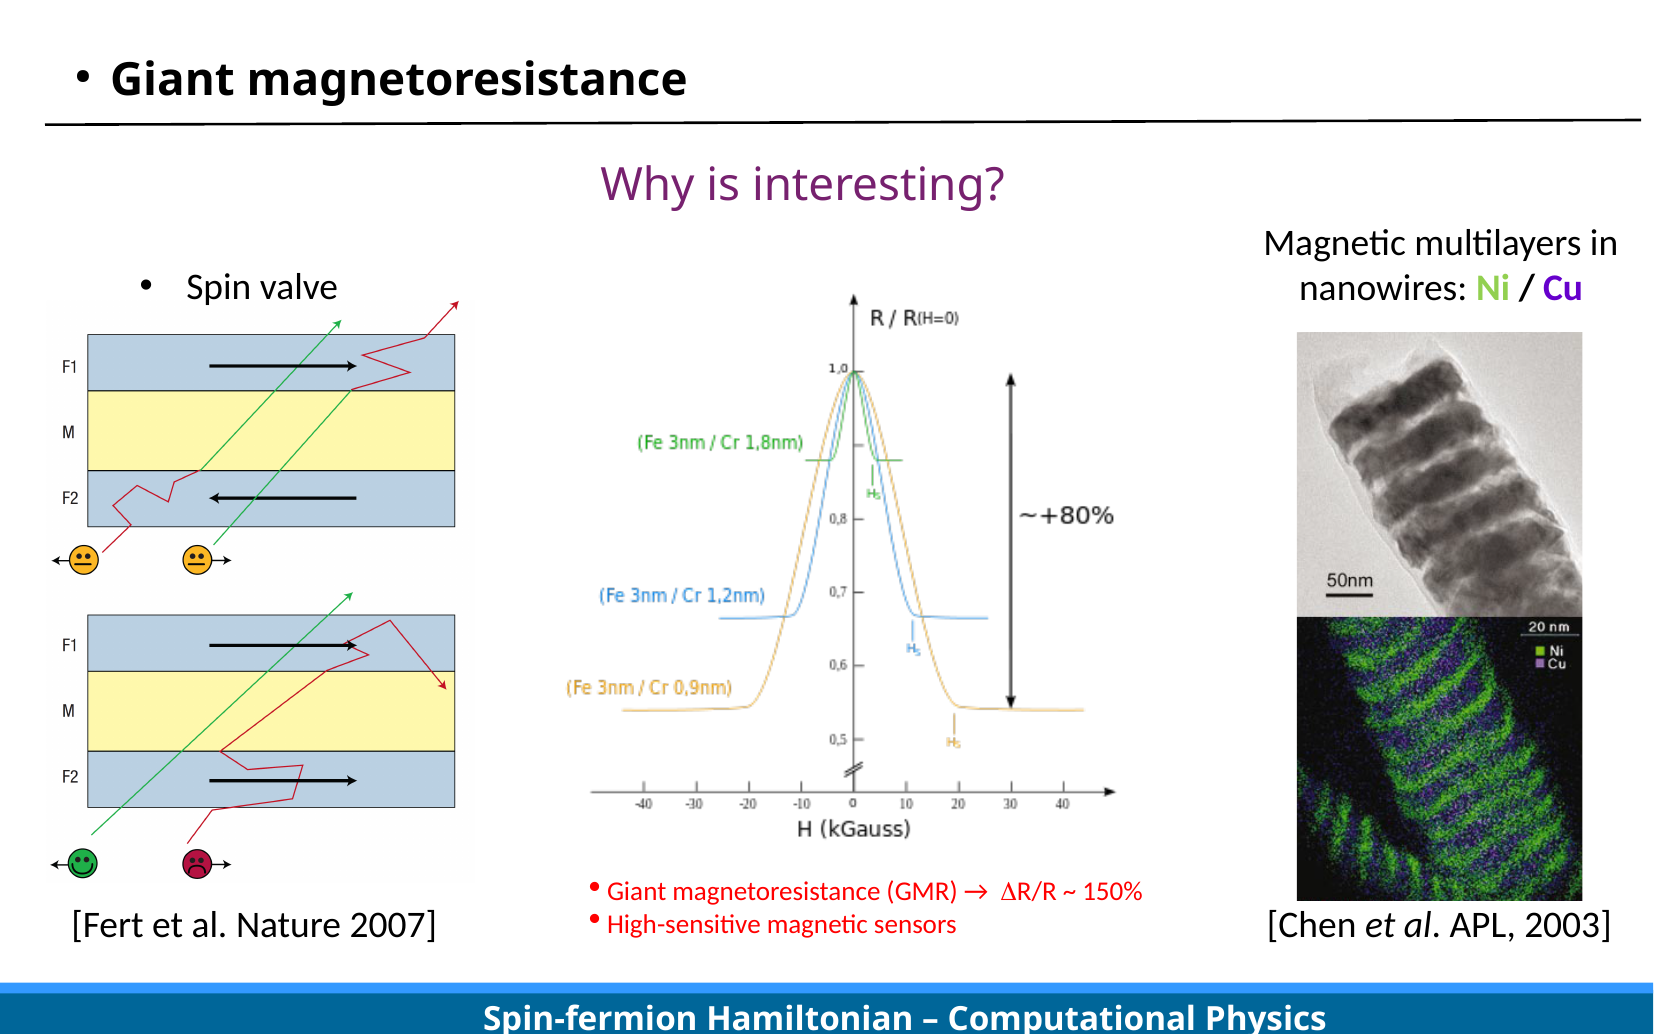

Giant magnetoresistance
Why is interesting?
Magnetic multilayers in nanowires: Ni / Cu
Spin valve
 Giant magnetoresistance (GMR) → R/R ~ 150%
 High-sensitive magnetic sensors
[Fert et al. Nature 2007]
[Chen et al. APL, 2003]